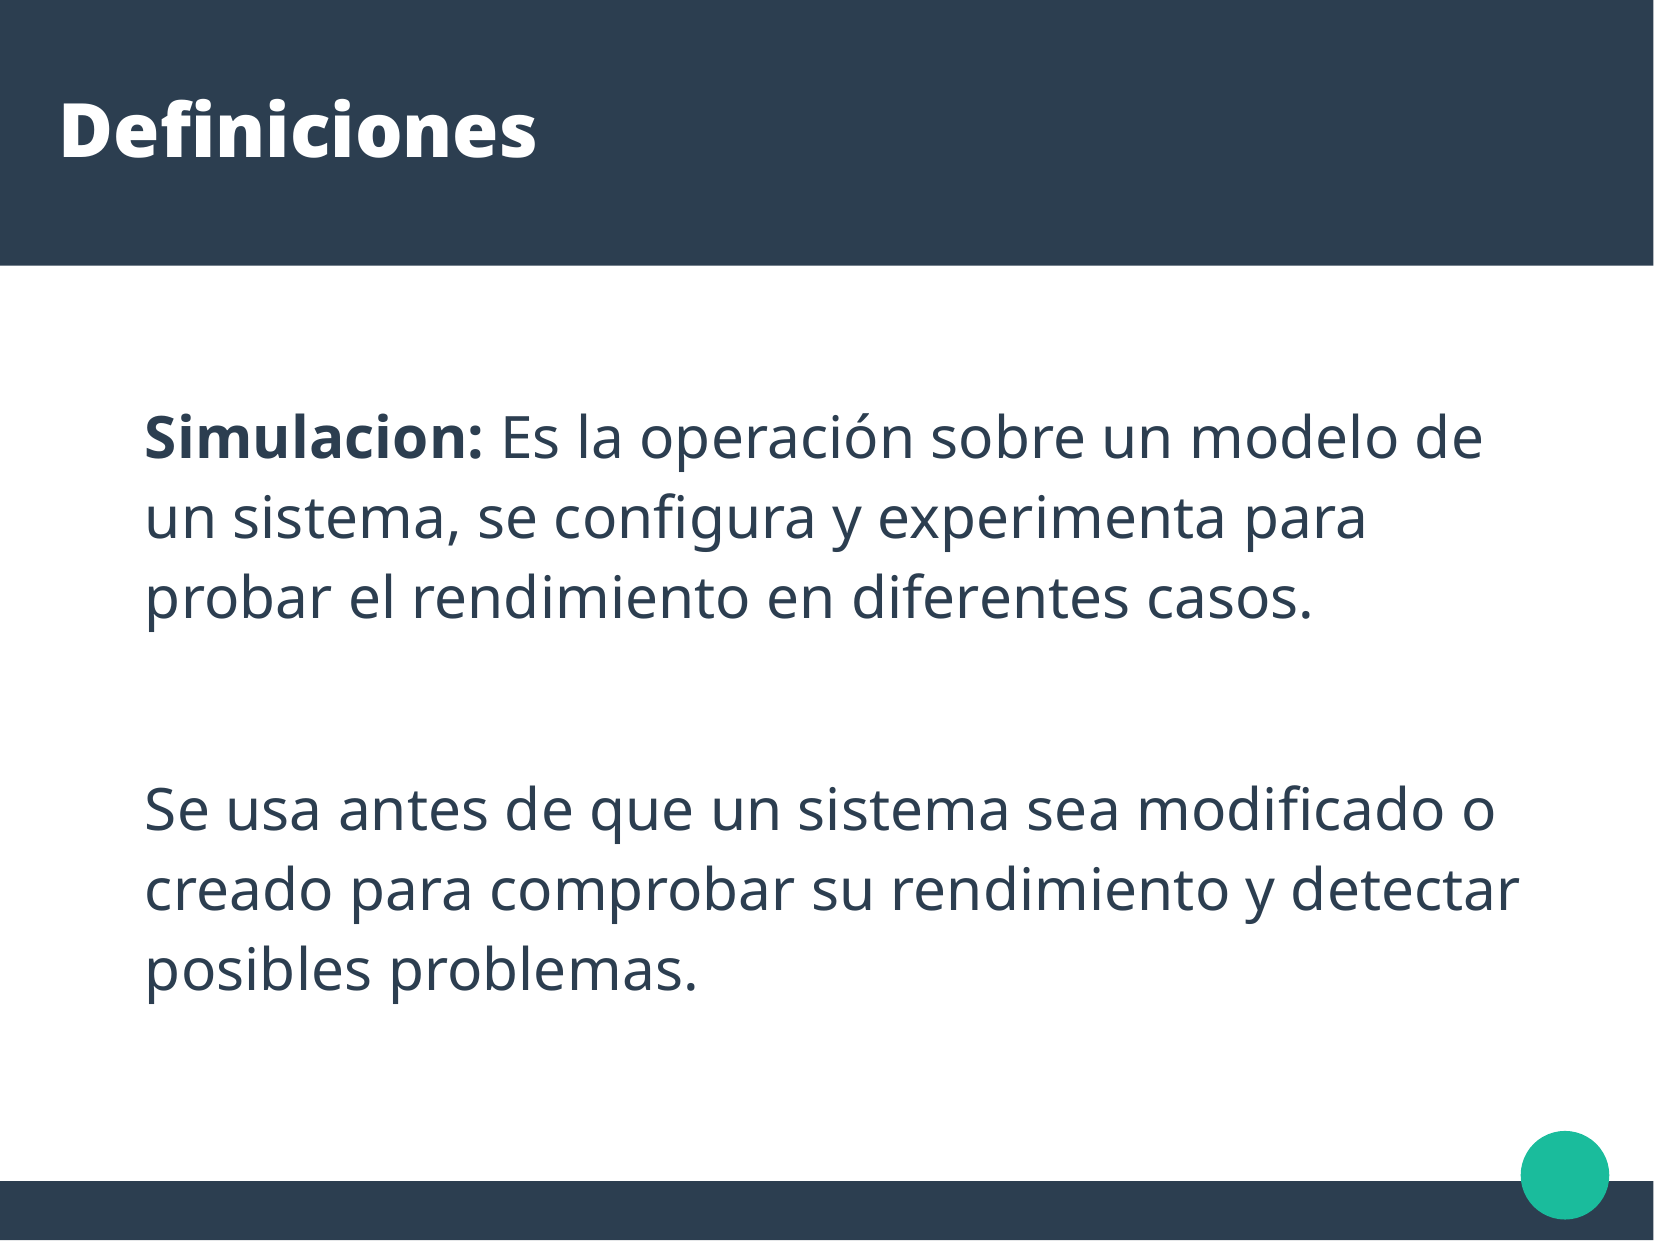

# Definiciones
Simulacion: Es la operación sobre un modelo de un sistema, se configura y experimenta para probar el rendimiento en diferentes casos.
Se usa antes de que un sistema sea modificado o creado para comprobar su rendimiento y detectar posibles problemas.